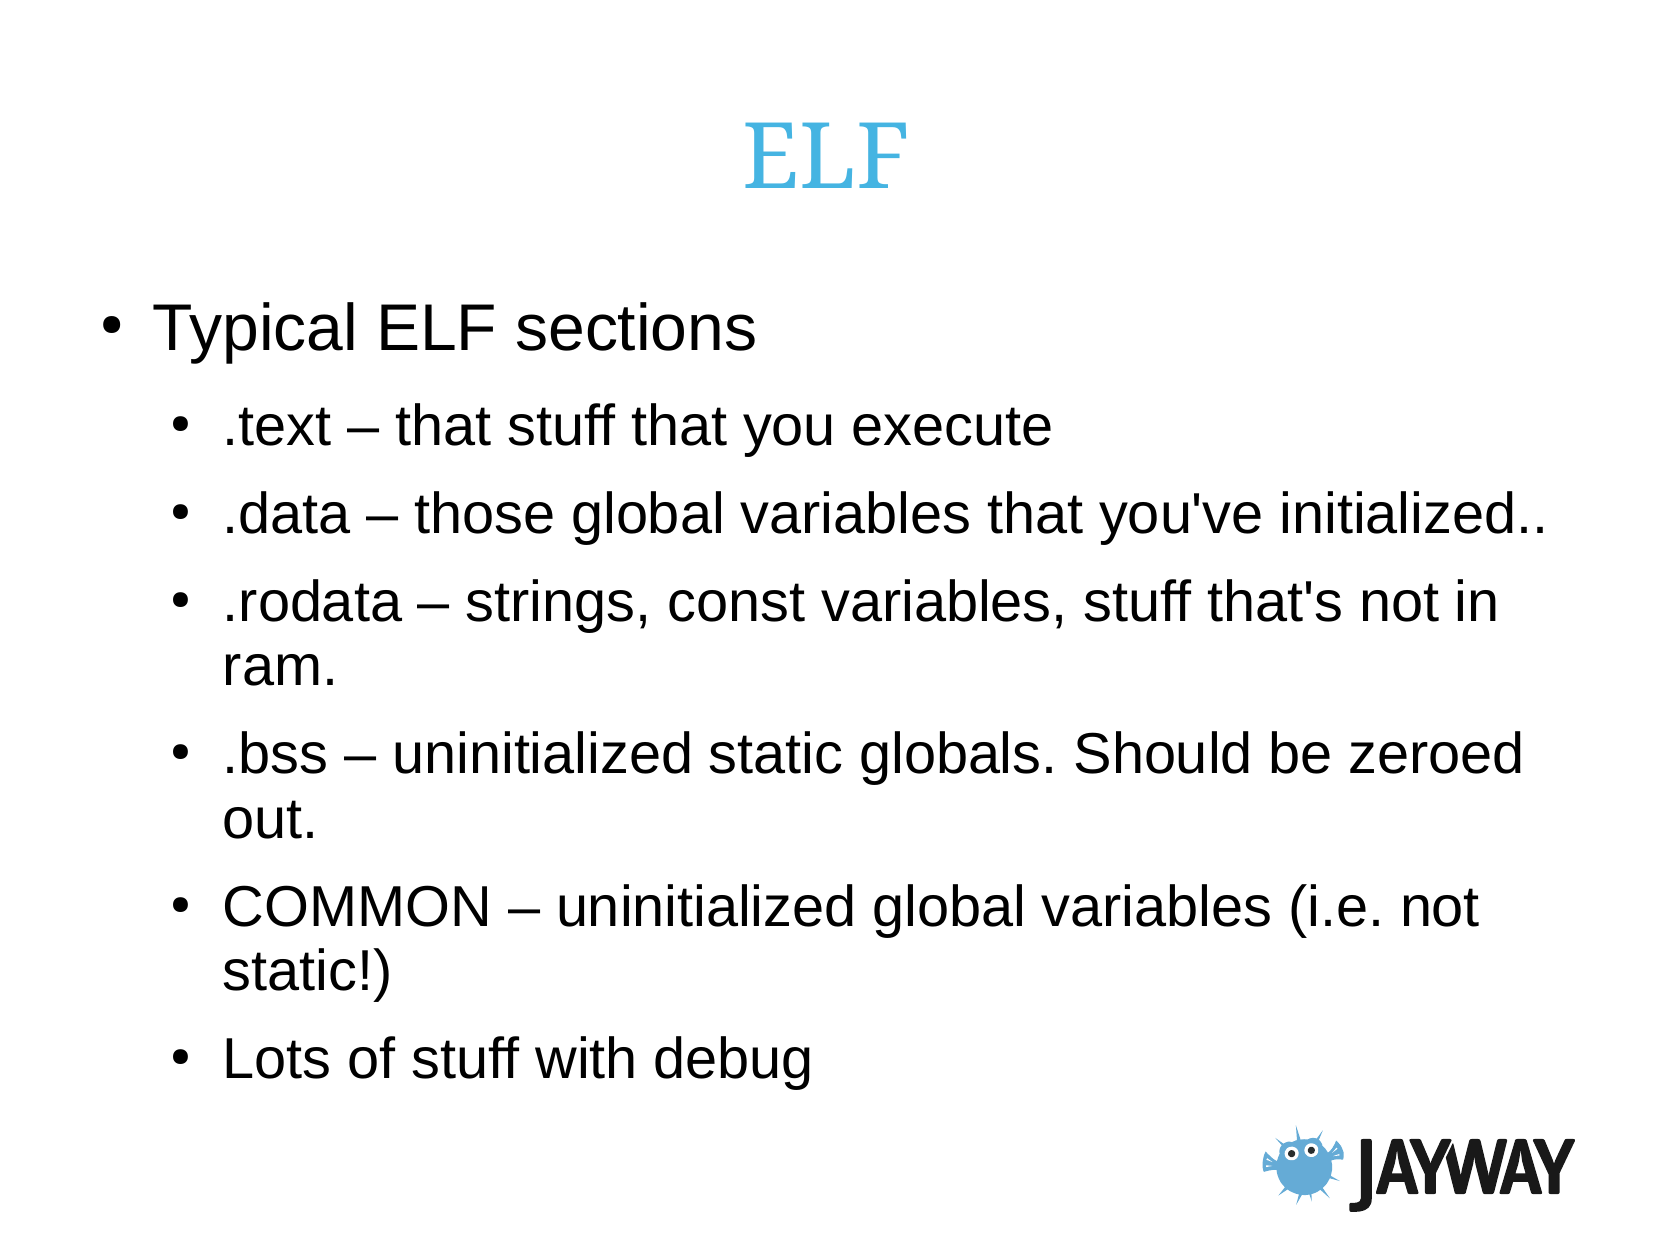

# ELF
Typical ELF sections
.text – that stuff that you execute
.data – those global variables that you've initialized..
.rodata – strings, const variables, stuff that's not in ram.
.bss – uninitialized static globals. Should be zeroed out.
COMMON – uninitialized global variables (i.e. not static!)
Lots of stuff with debug